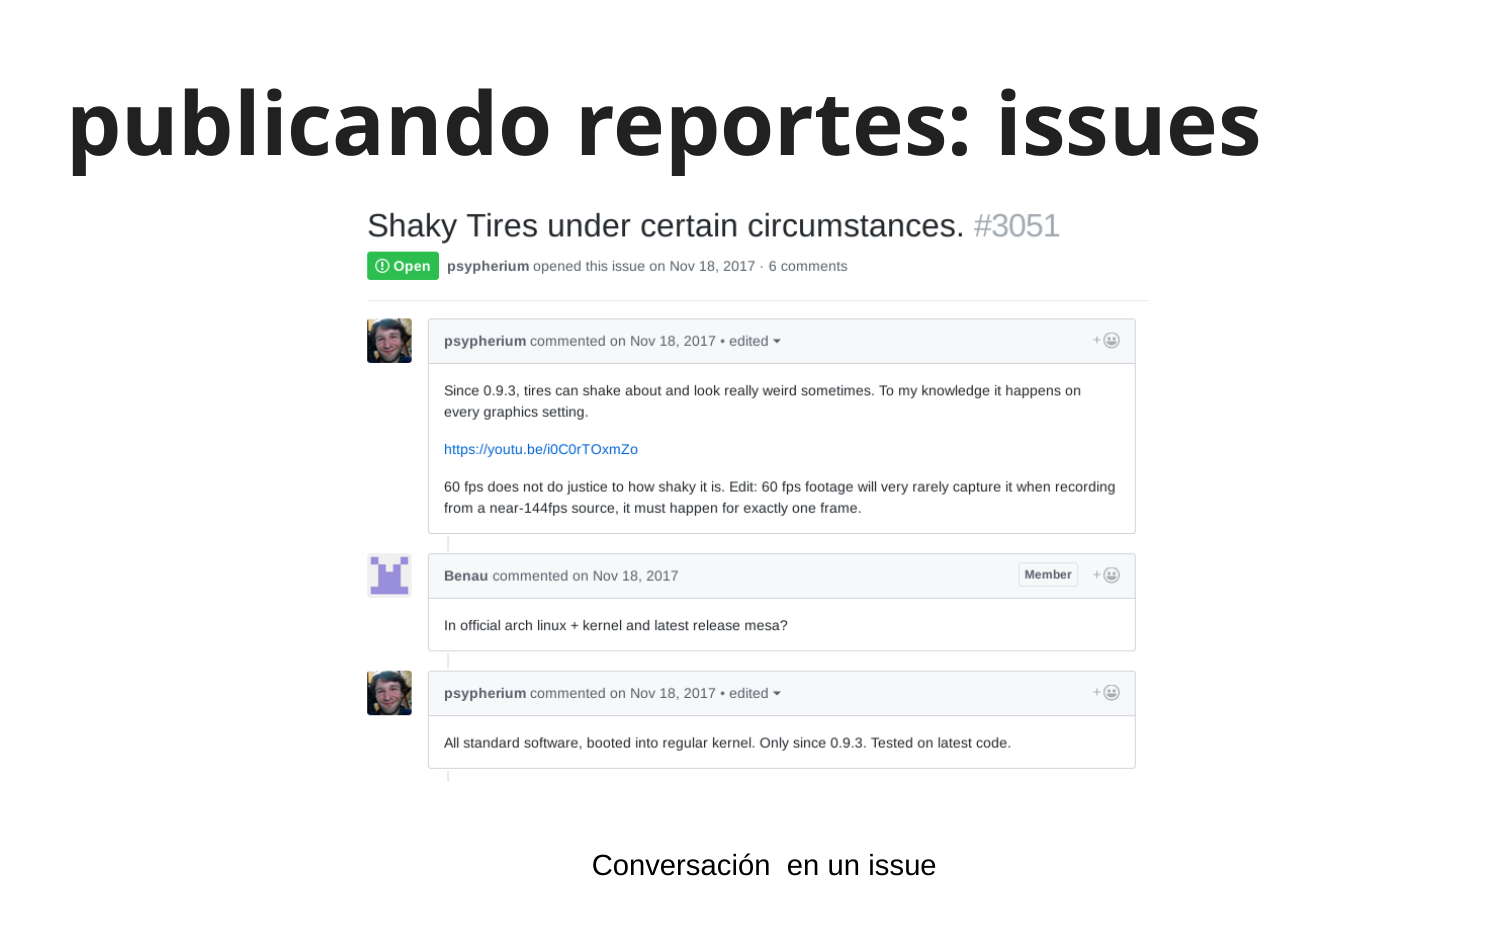

# publicando reportes: issues
Conversación en un issue